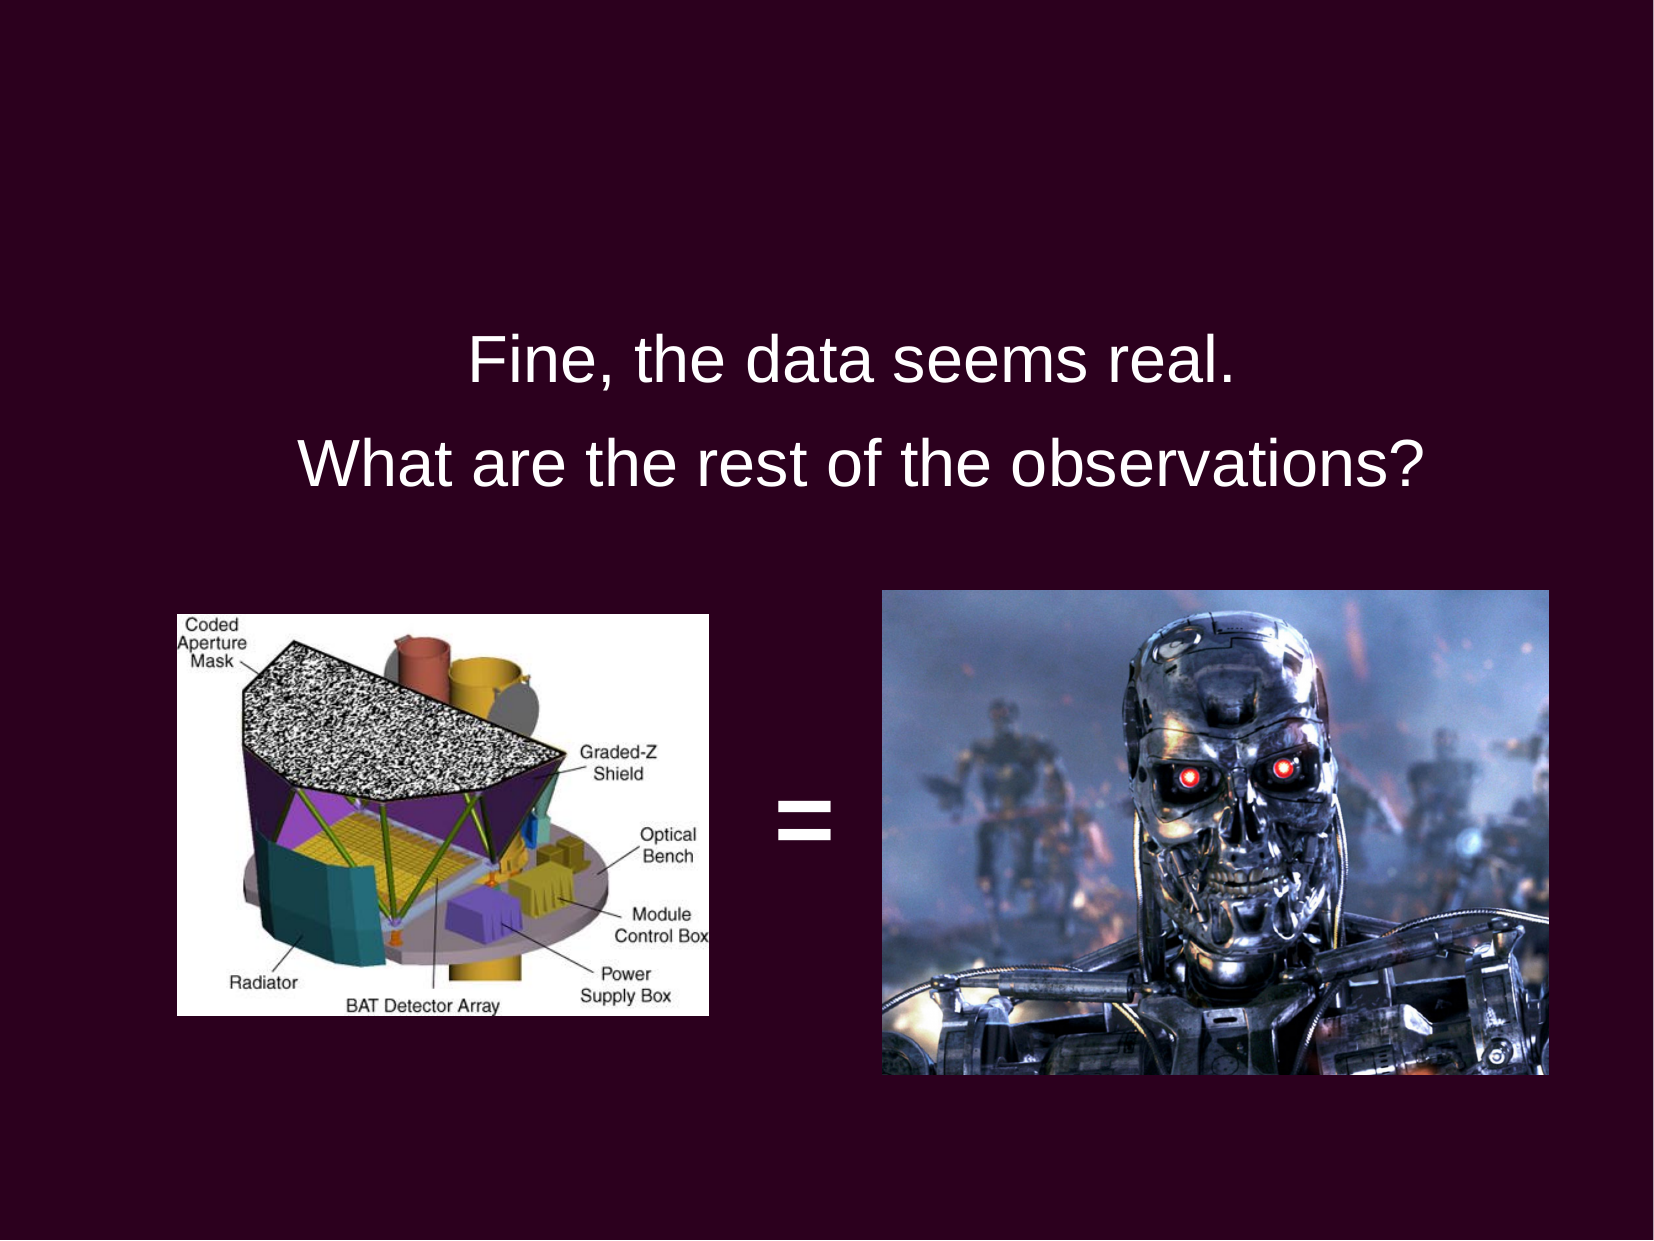

#
Fine, the data seems real.
What are the rest of the observations?
=